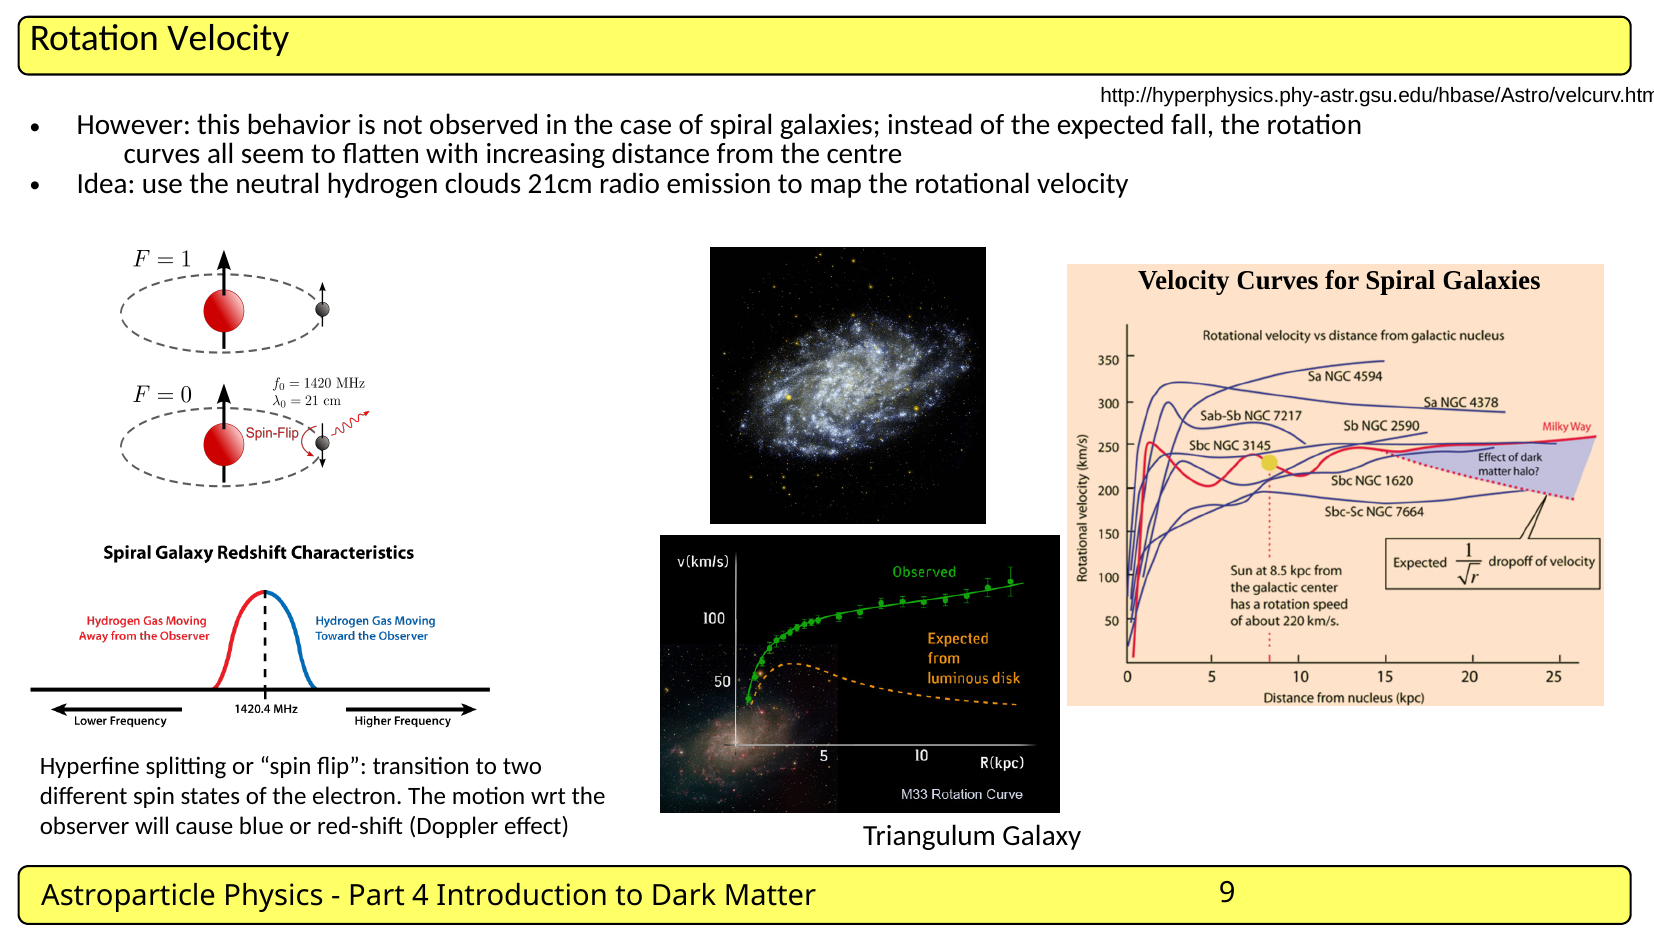

Rotation Velocity
http://hyperphysics.phy-astr.gsu.edu/hbase/Astro/velcurv.html
However: this behavior is not observed in the case of spiral galaxies; instead of the expected fall, the rotation curves all seem to flatten with increasing distance from the centre
Idea: use the neutral hydrogen clouds 21cm radio emission to map the rotational velocity
Hyperfine splitting or “spin flip”: transition to two different spin states of the electron. The motion wrt the observer will cause blue or red-shift (Doppler effect)
Triangulum Galaxy
Astroparticle Physics - Part 4 Introduction to Dark Matter